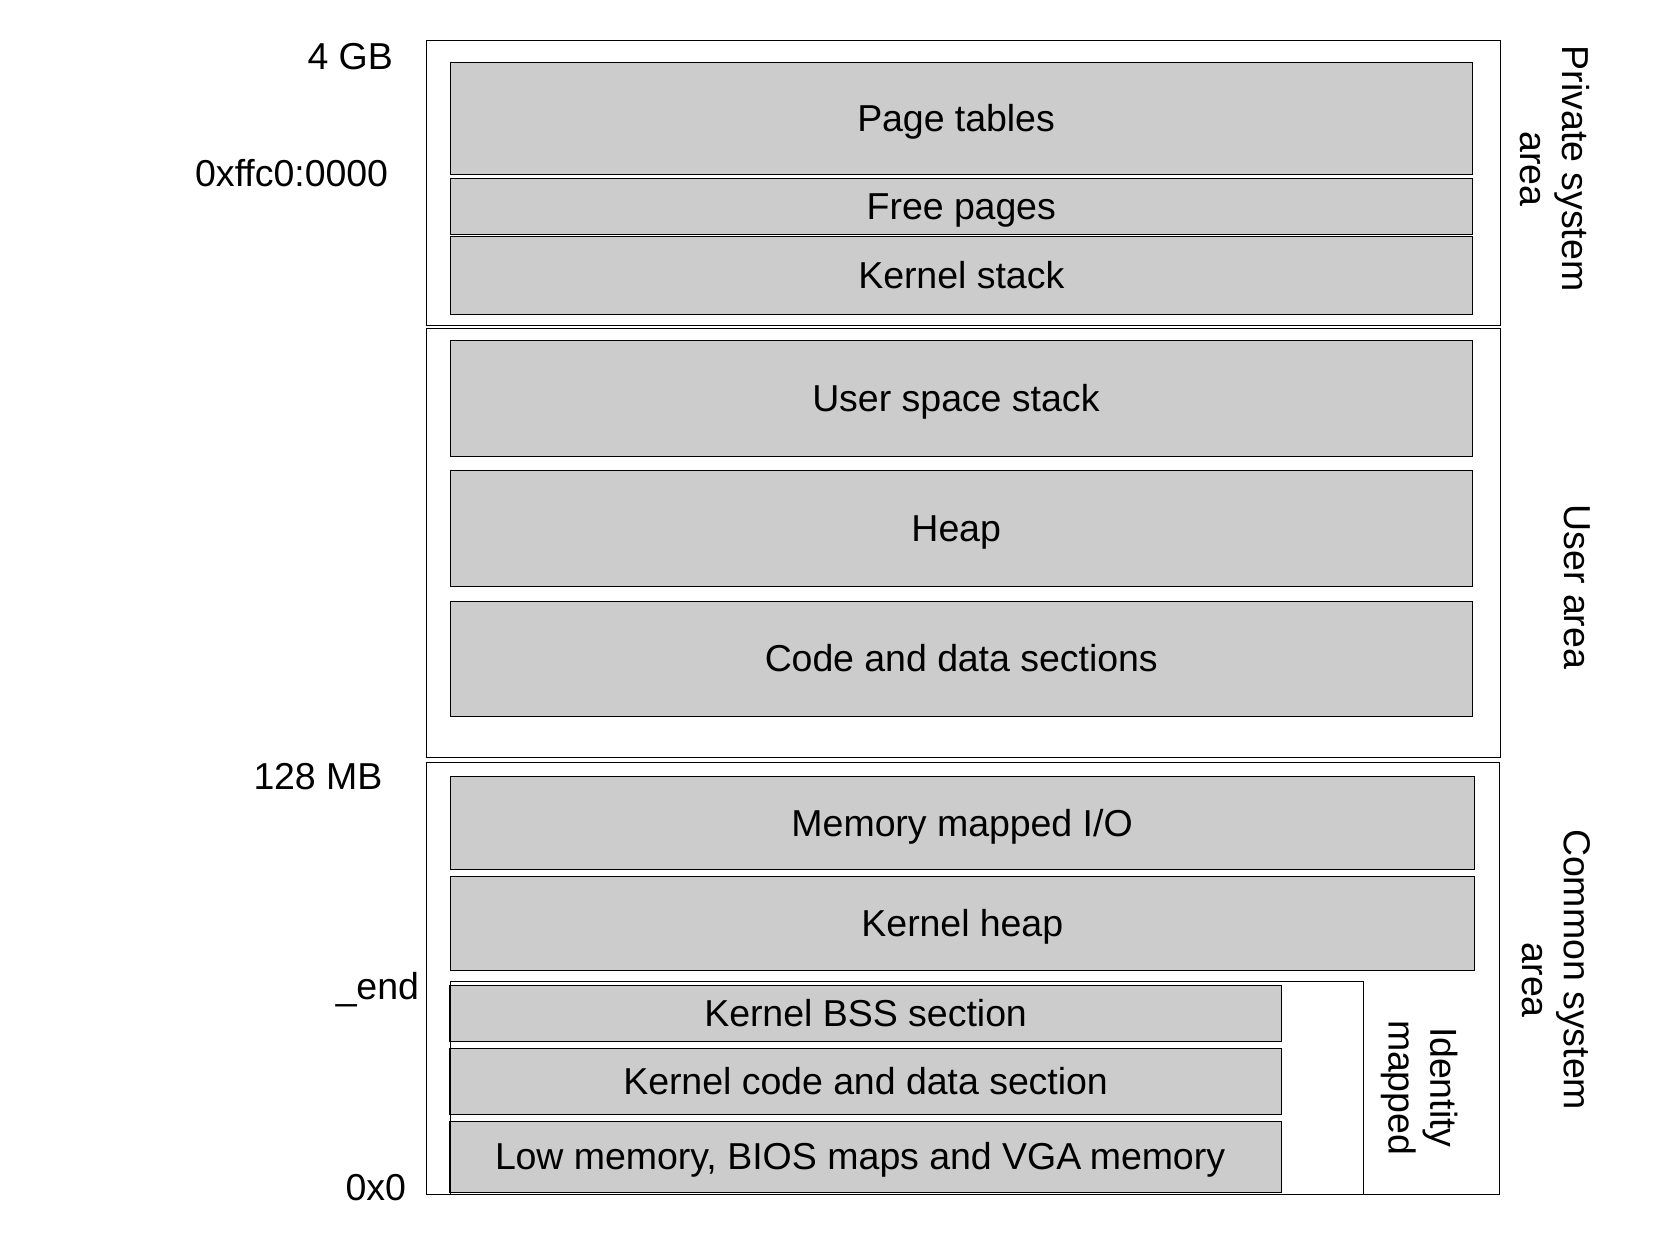

4 GB
Page tables
Private system
area
0xffc0:0000
Free pages
Kernel stack
User space stack
Heap
User area
Code and data sections
128 MB
Memory mapped I/O
Kernel heap
Common system
 area
_end
Kernel BSS section
Identity
mapped
Kernel code and data section
Low memory, BIOS maps and VGA memory
0x0